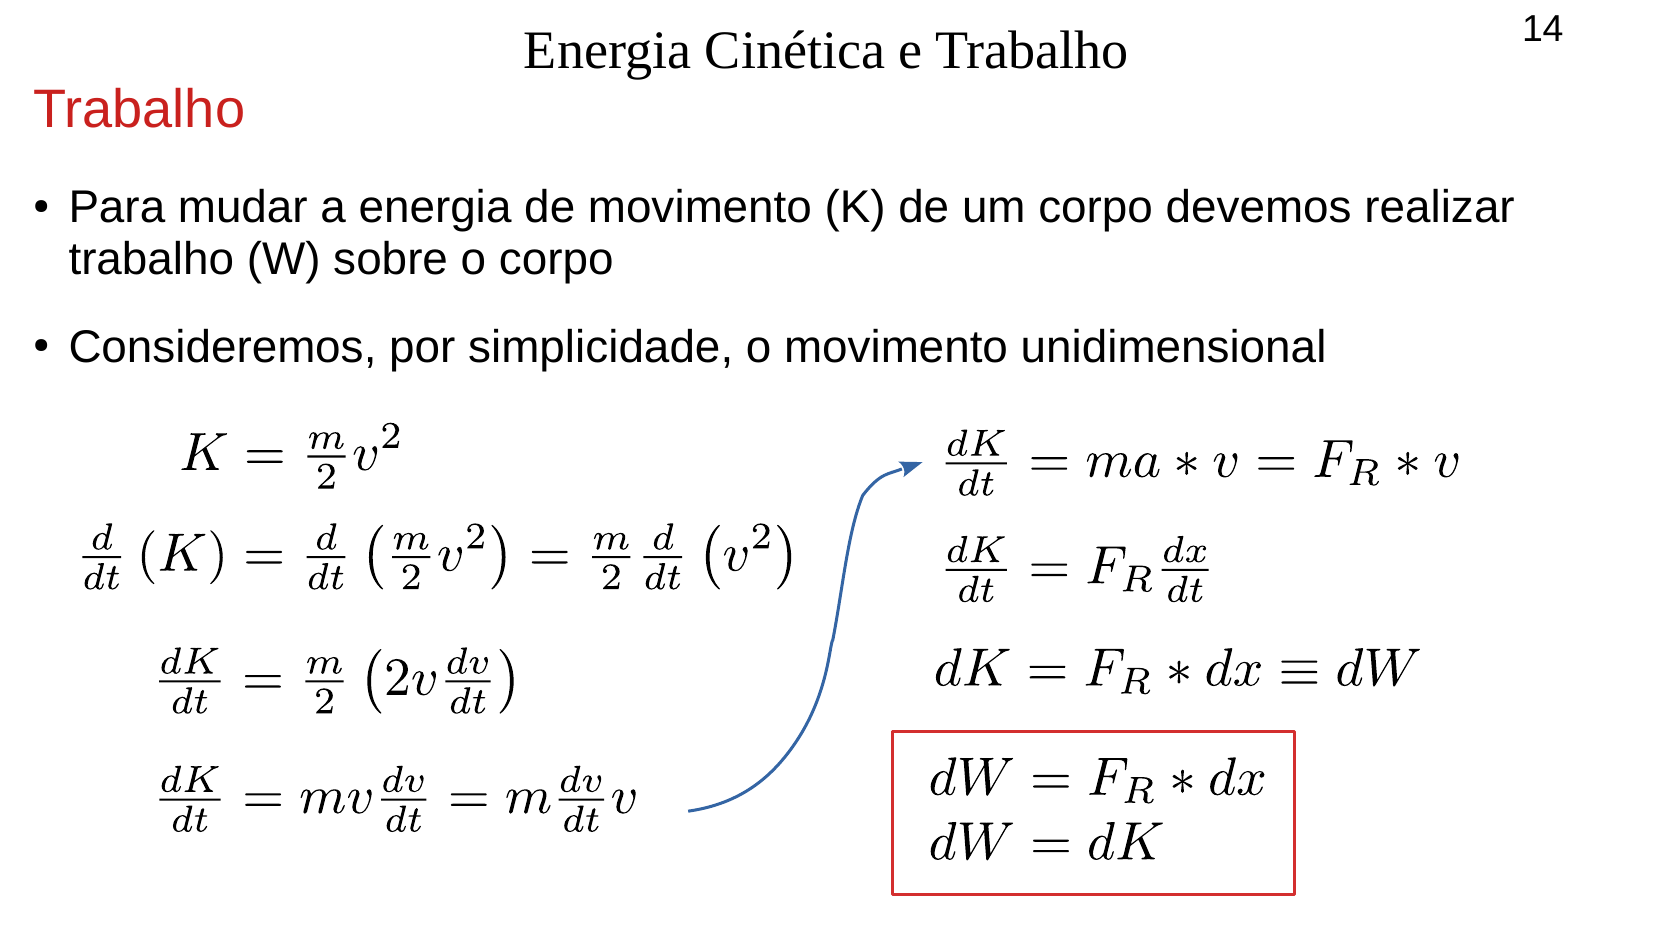

Energia Cinética e Trabalho
Trabalho
Para mudar a energia de movimento (K) de um corpo devemos realizar trabalho (W) sobre o corpo
Consideremos, por simplicidade, o movimento unidimensional